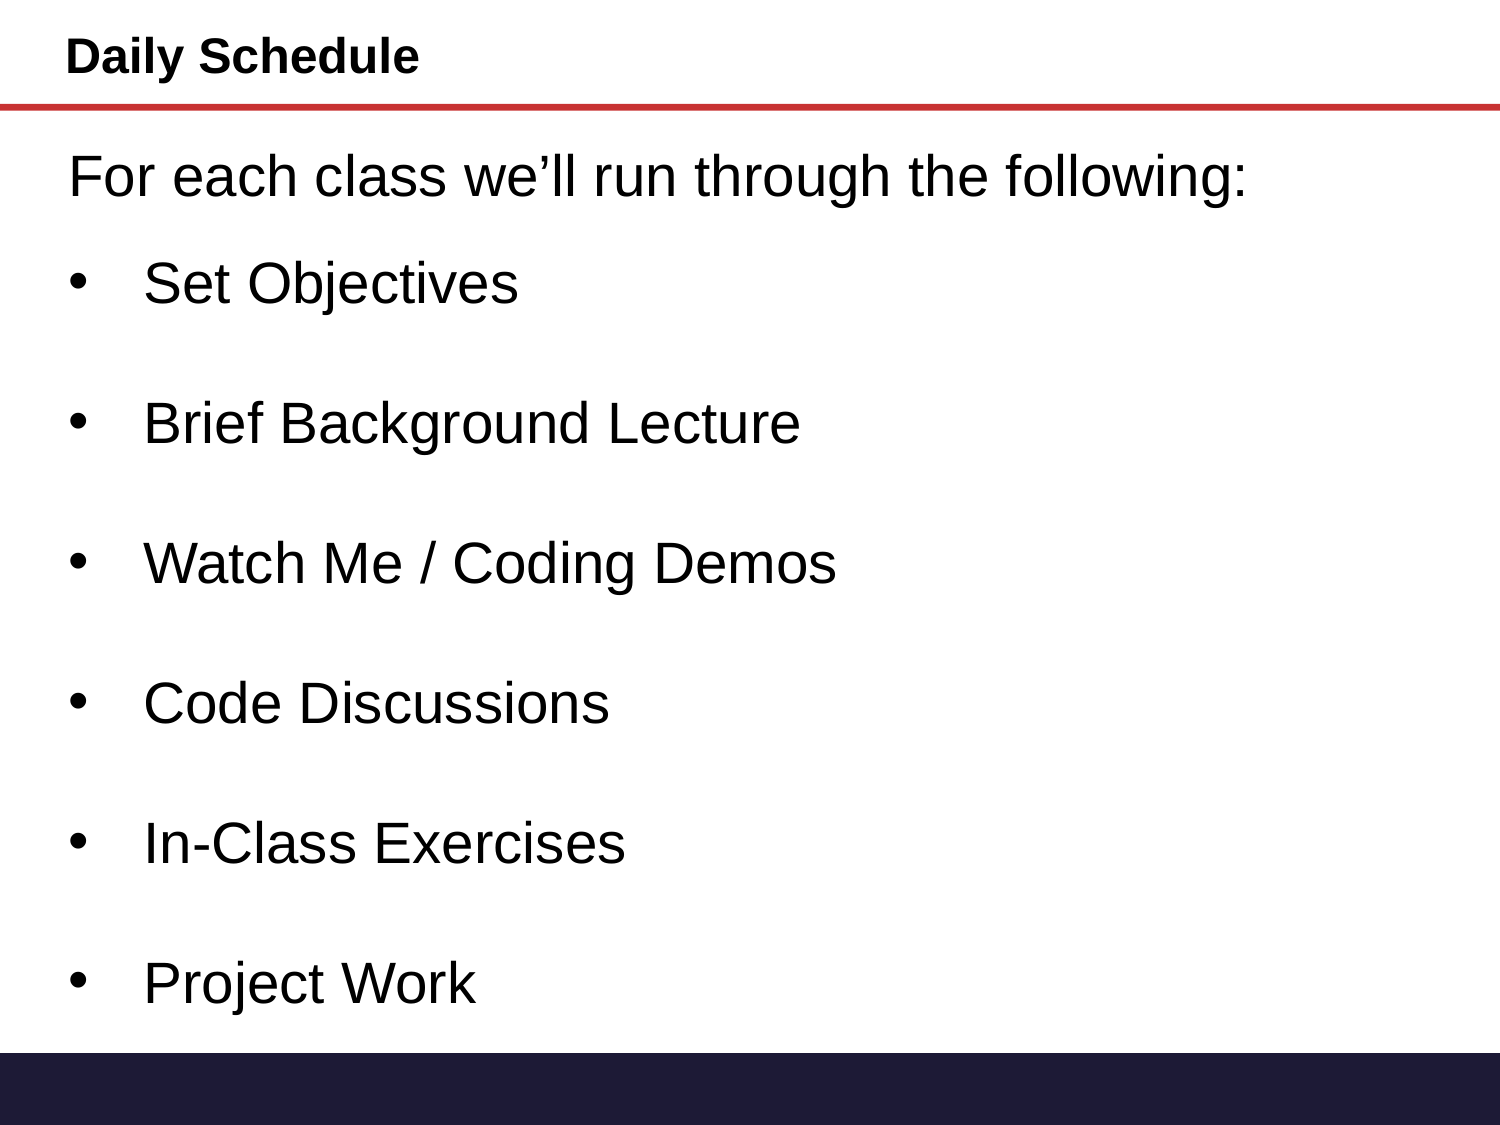

# Daily Schedule
For each class we’ll run through the following:
Set Objectives
Brief Background Lecture
Watch Me / Coding Demos
Code Discussions
In-Class Exercises
Project Work